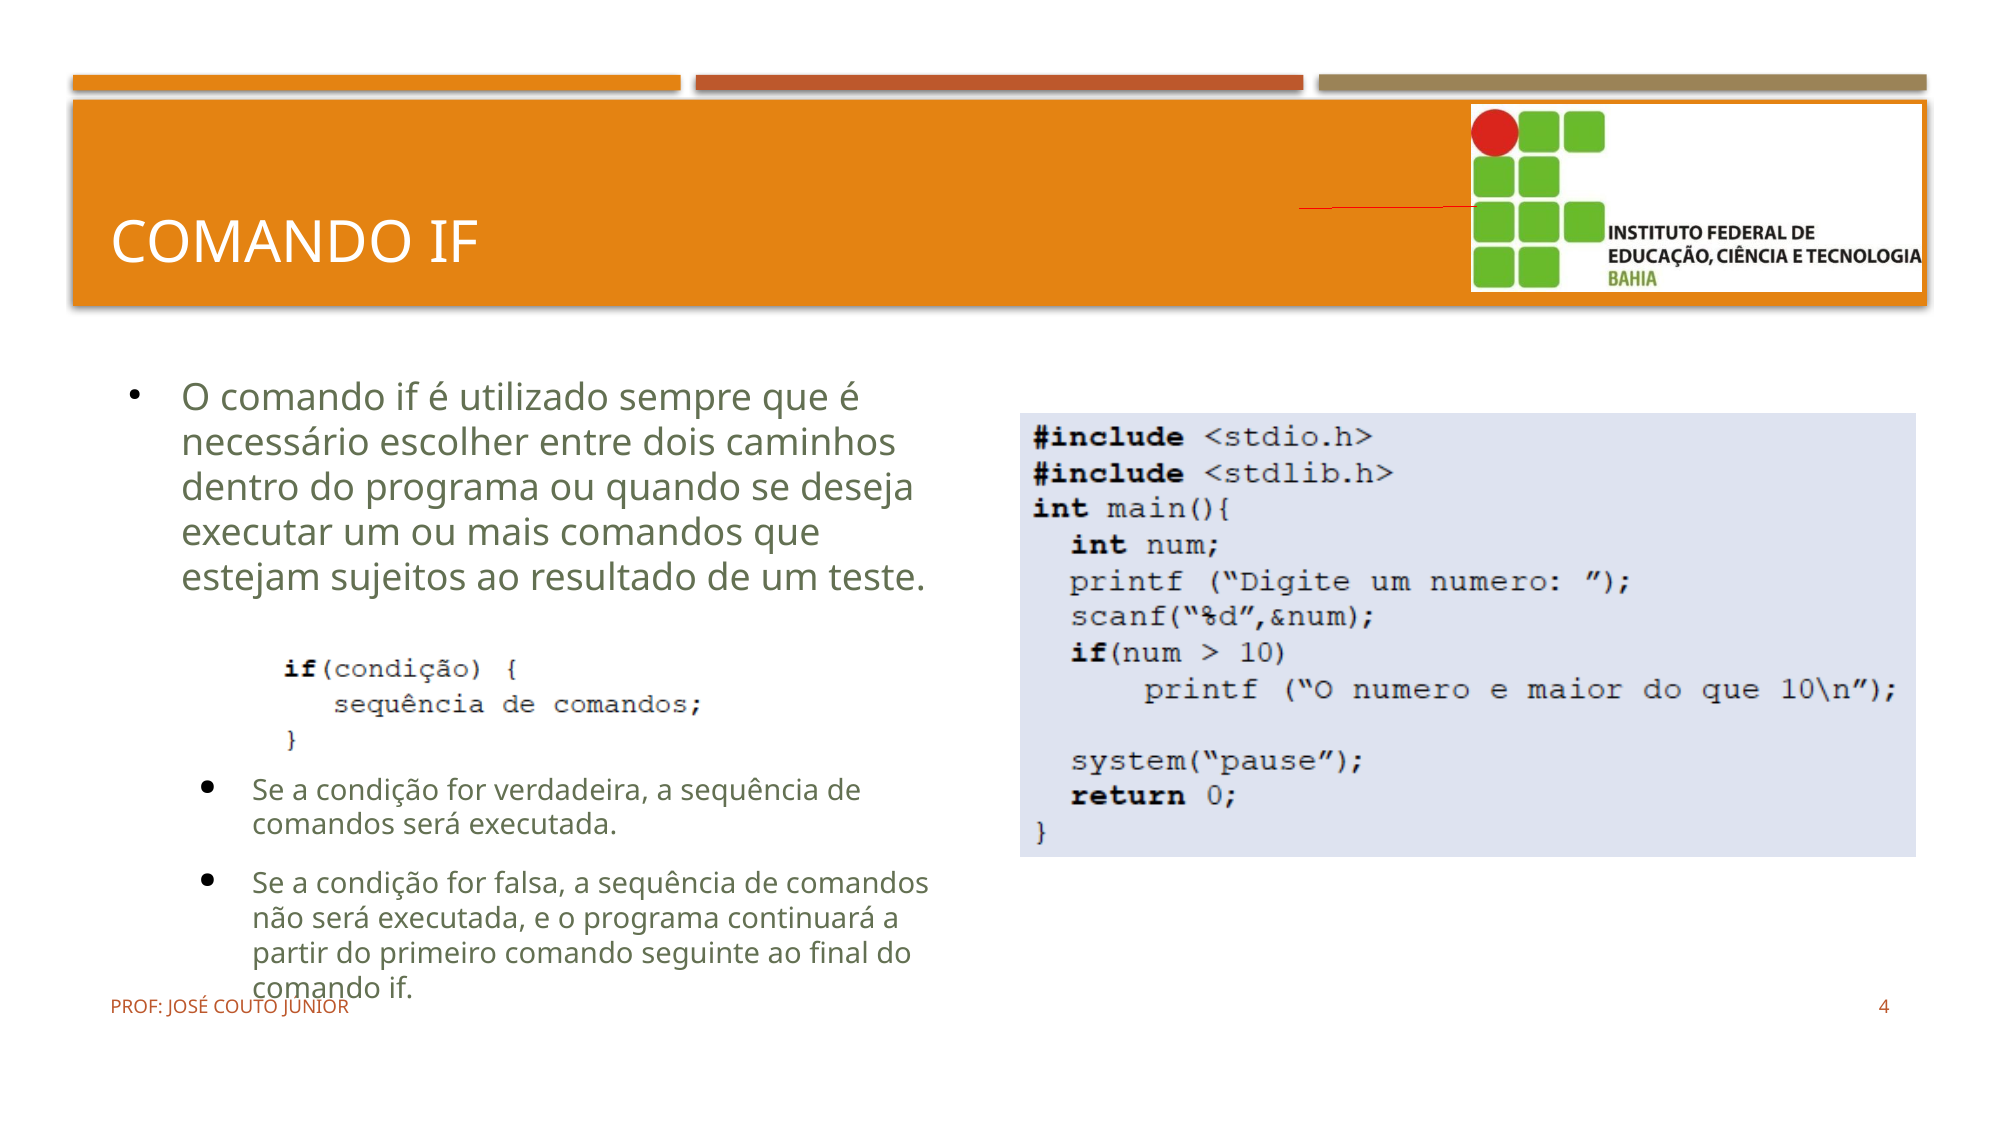

# Comando IF
O comando if é utilizado sempre que é necessário escolher entre dois caminhos dentro do programa ou quando se deseja executar um ou mais comandos que estejam sujeitos ao resultado de um teste.
Se a condição for verdadeira, a sequência de comandos será executada.
Se a condição for falsa, a sequência de comandos não será executada, e o programa continuará a partir do primeiro comando seguinte ao final do comando if.
Prof: José Couto Júnior
4